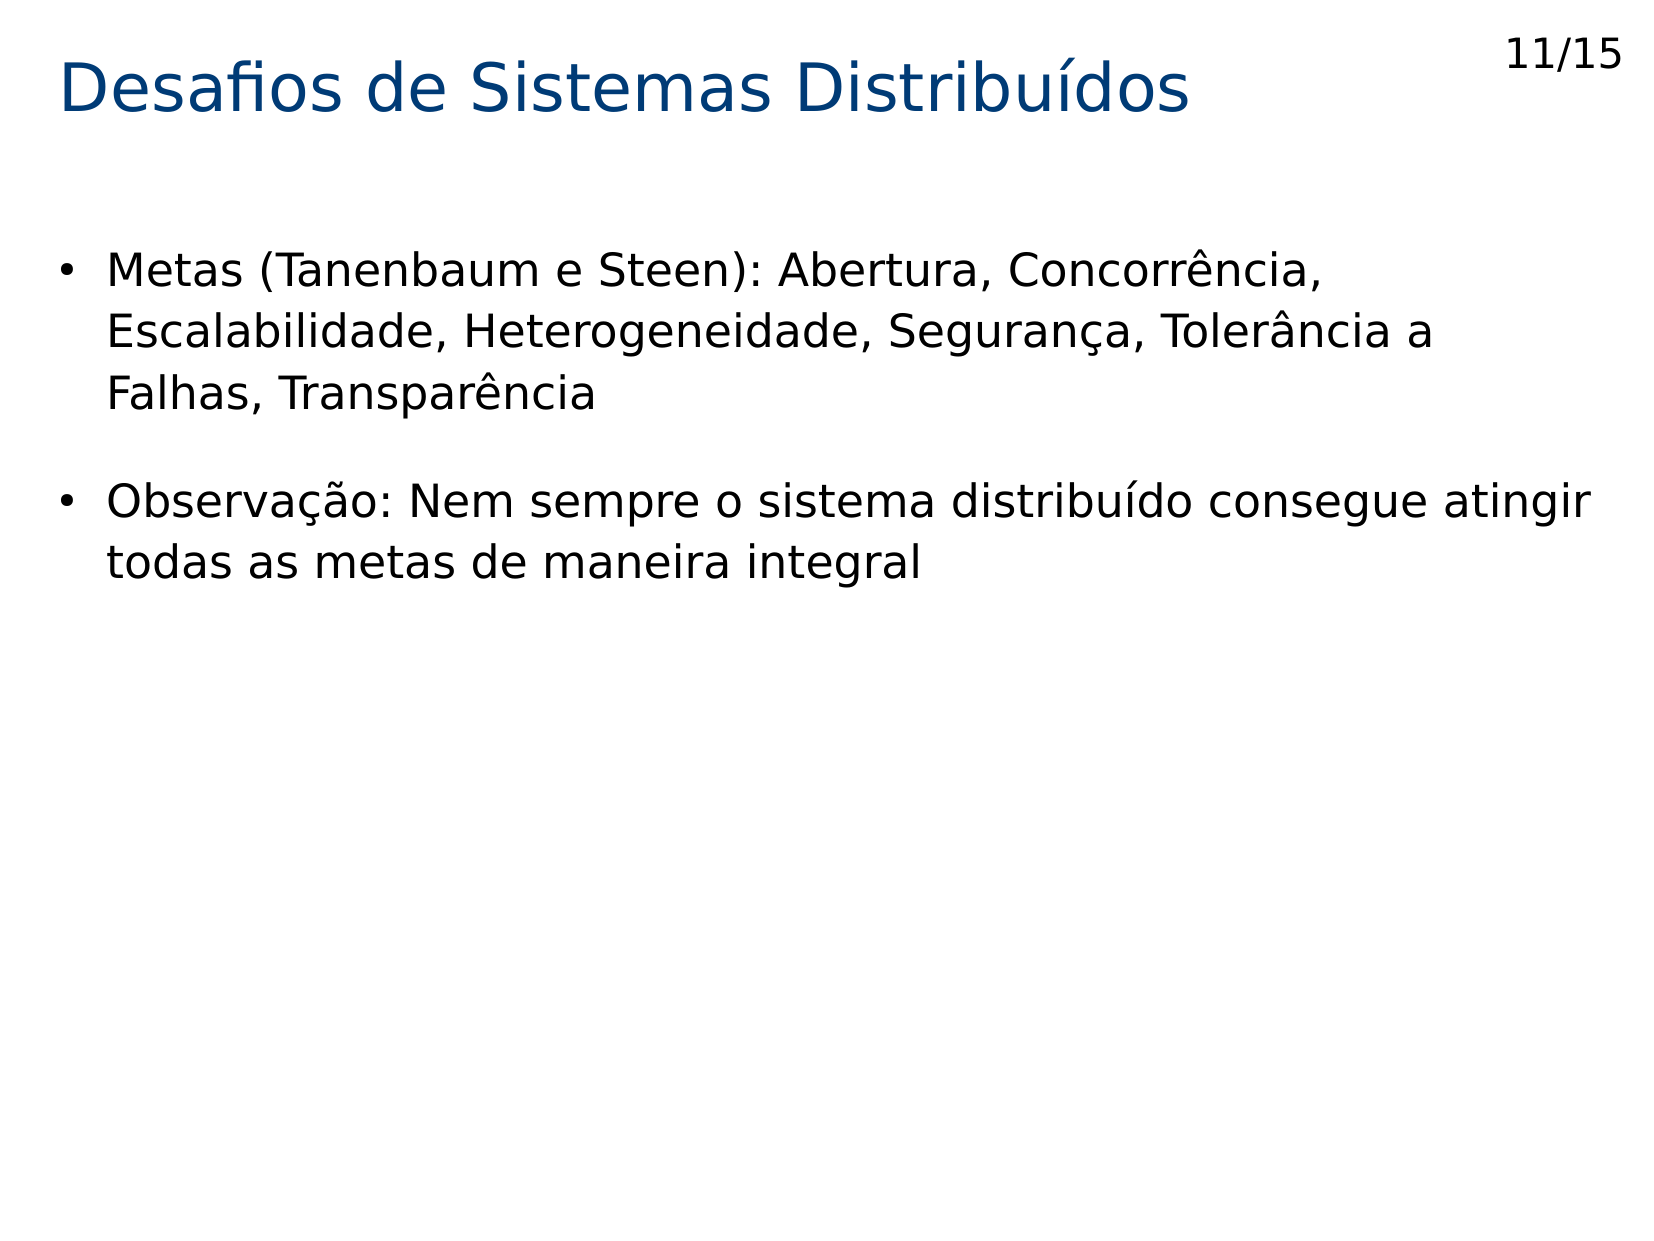

# Desafios de Sistemas Distribuídos
11
Metas (Tanenbaum e Steen): Abertura, Concorrência, Escalabilidade, Heterogeneidade, Segurança, Tolerância a Falhas, Transparência
Observação: Nem sempre o sistema distribuído consegue atingir todas as metas de maneira integral